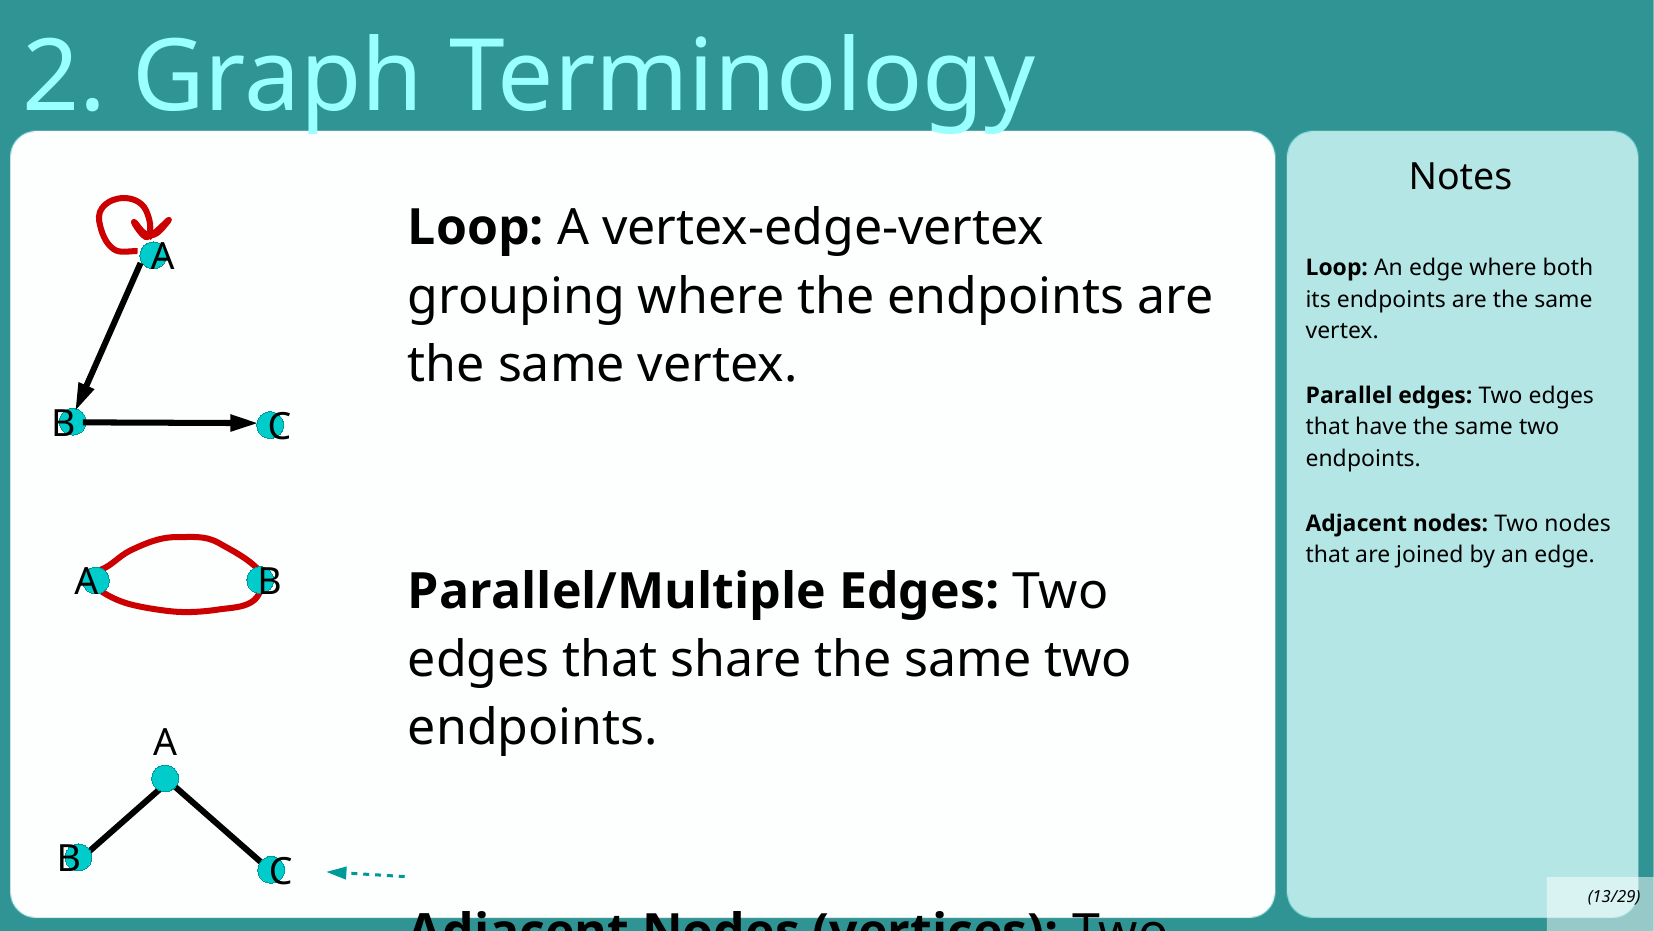

# 2. Graph Terminology
Notes
Loop: An edge where both its endpoints are the same vertex.
Parallel edges: Two edges that have the same two endpoints.
Adjacent nodes: Two nodes that are joined by an edge.
Loop: A vertex-edge-vertex grouping where the endpoints are the same vertex.
Parallel/Multiple Edges: Two edges that share the same two endpoints.
Adjacent Nodes (vertices): Two nodes that are joined by an edge.
A and B are adjacent, and A and C are adjacent.
A
B
C
B
A
A
B
C